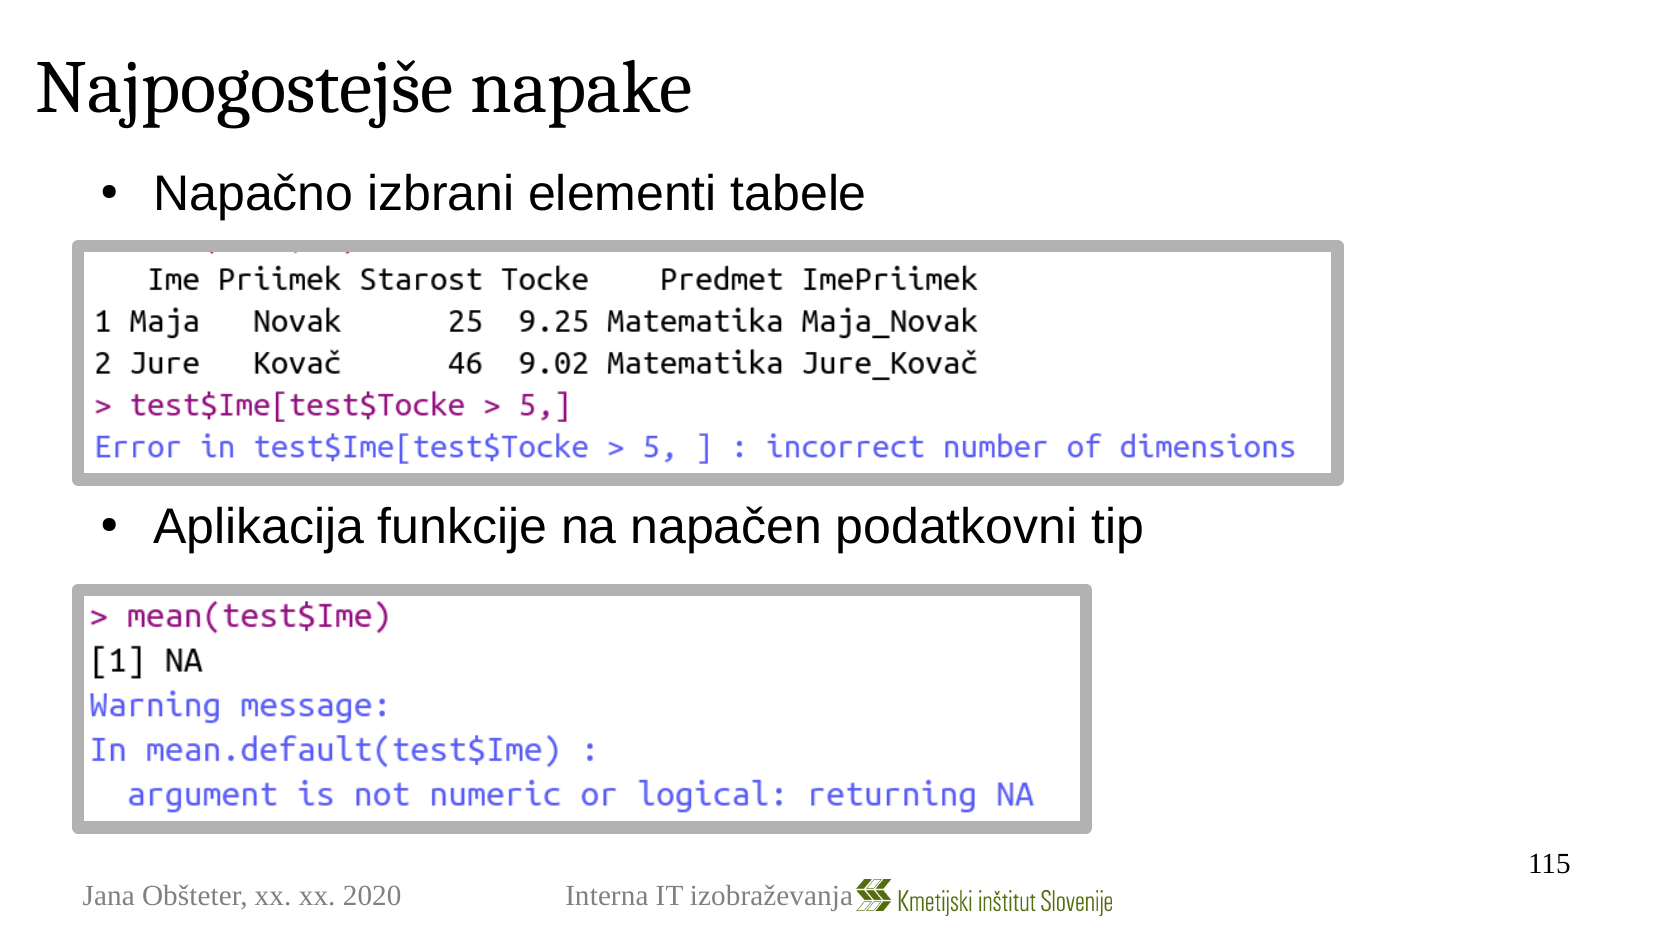

# Najpogostejše napake
Napačno izbrani elementi tabele
Aplikacija funkcije na napačen podatkovni tip
115